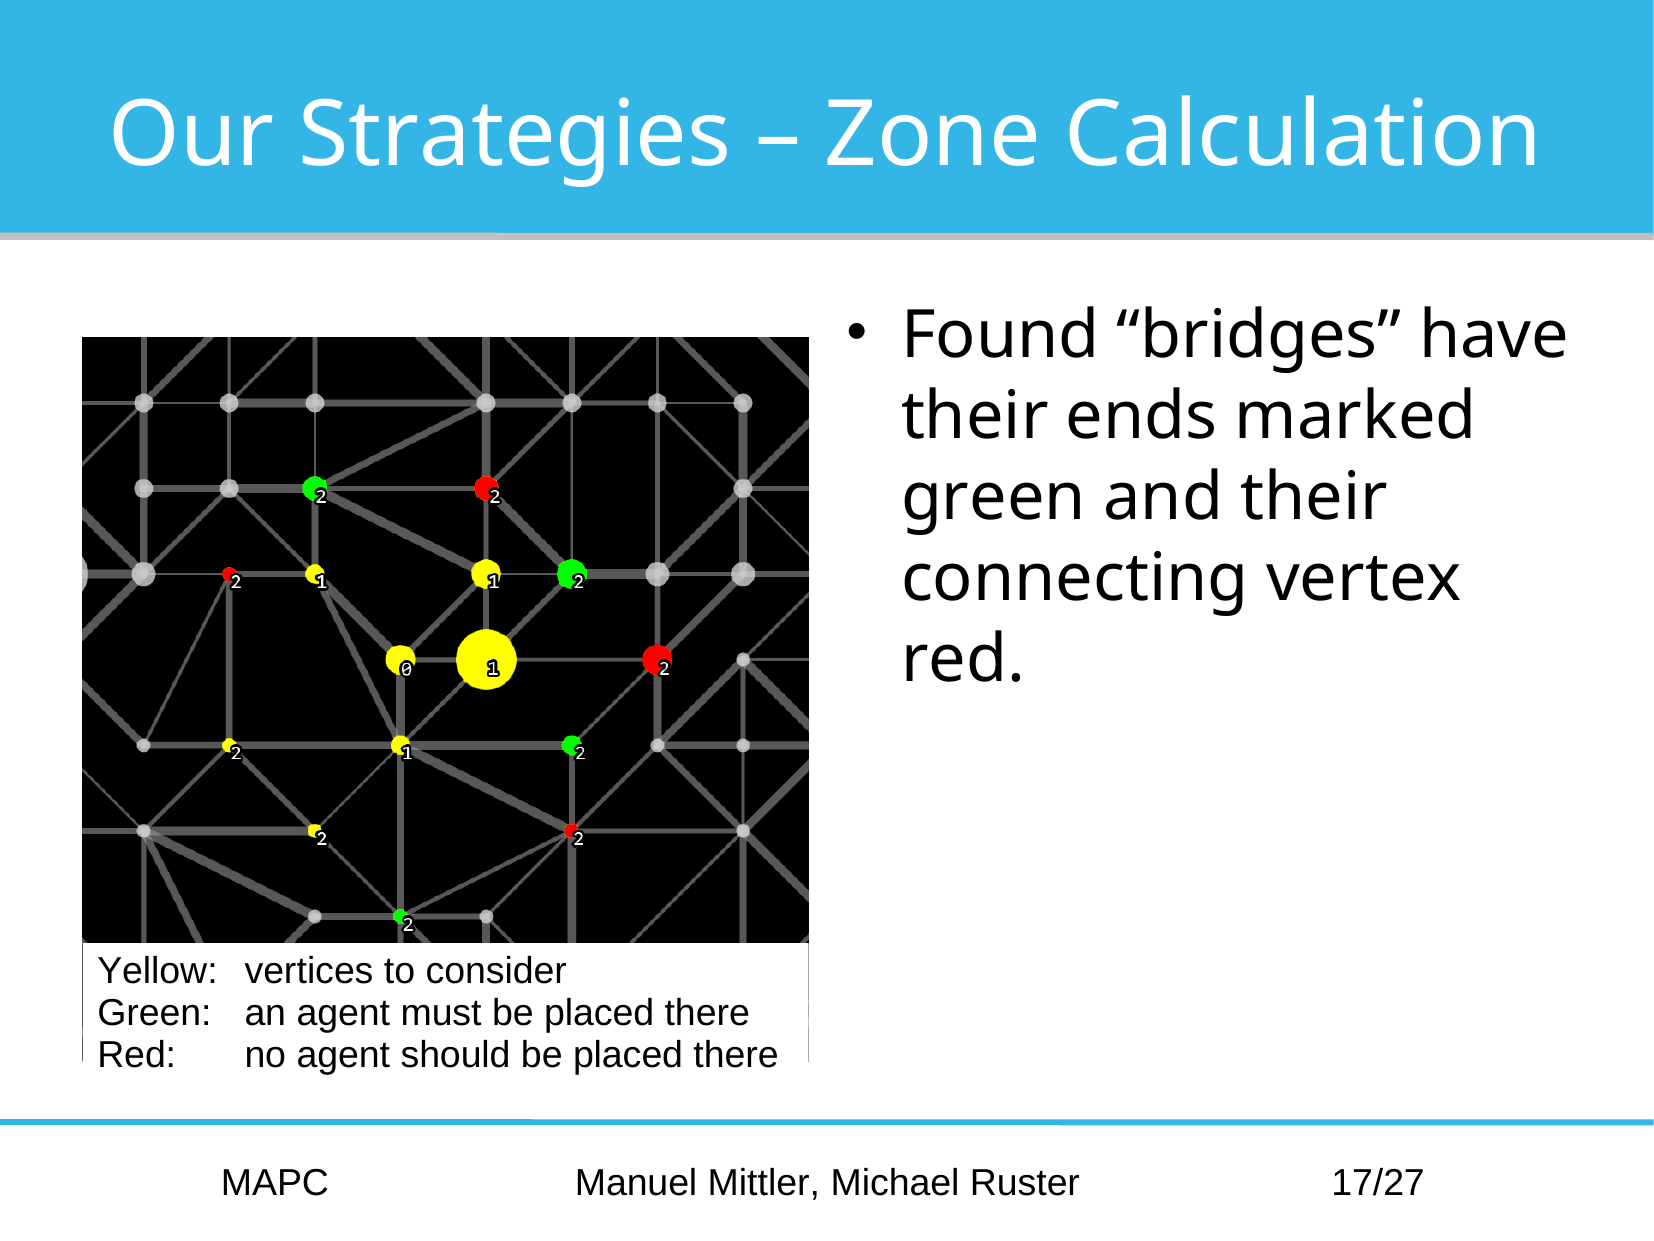

# Our Strategies – Zone Calculation
Found “bridges” have their ends marked green and their connecting vertex red.
Yellow:	vertices to consider
Green:	an agent must be placed there
Red:	no agent should be placed there
17